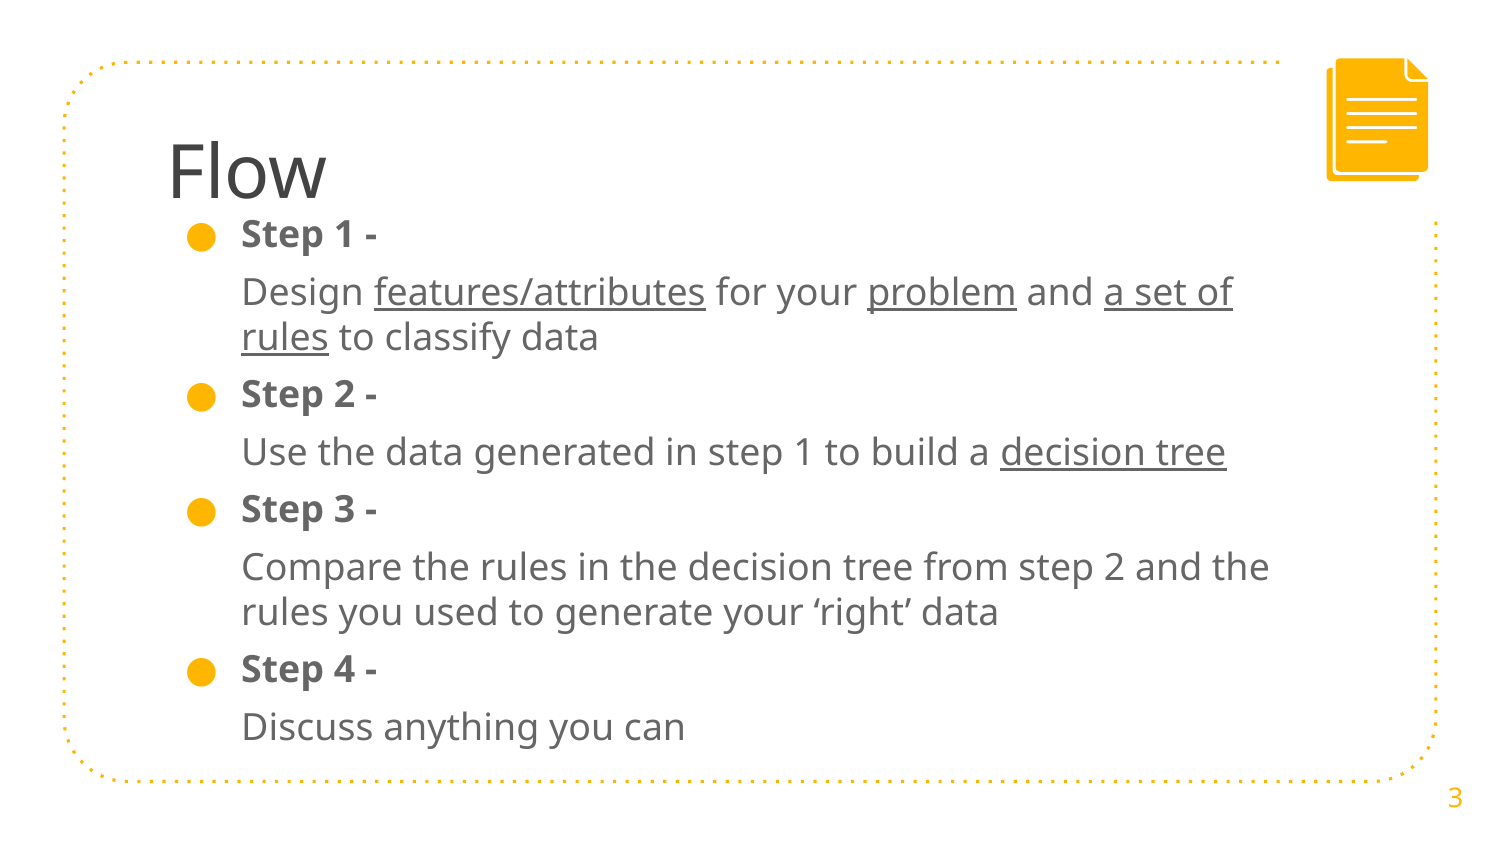

# Flow
Step 1 -
Design features/attributes for your problem and a set of rules to classify data
Step 2 -
Use the data generated in step 1 to build a decision tree
Step 3 -
Compare the rules in the decision tree from step 2 and the rules you used to generate your ‘right’ data
Step 4 -
Discuss anything you can